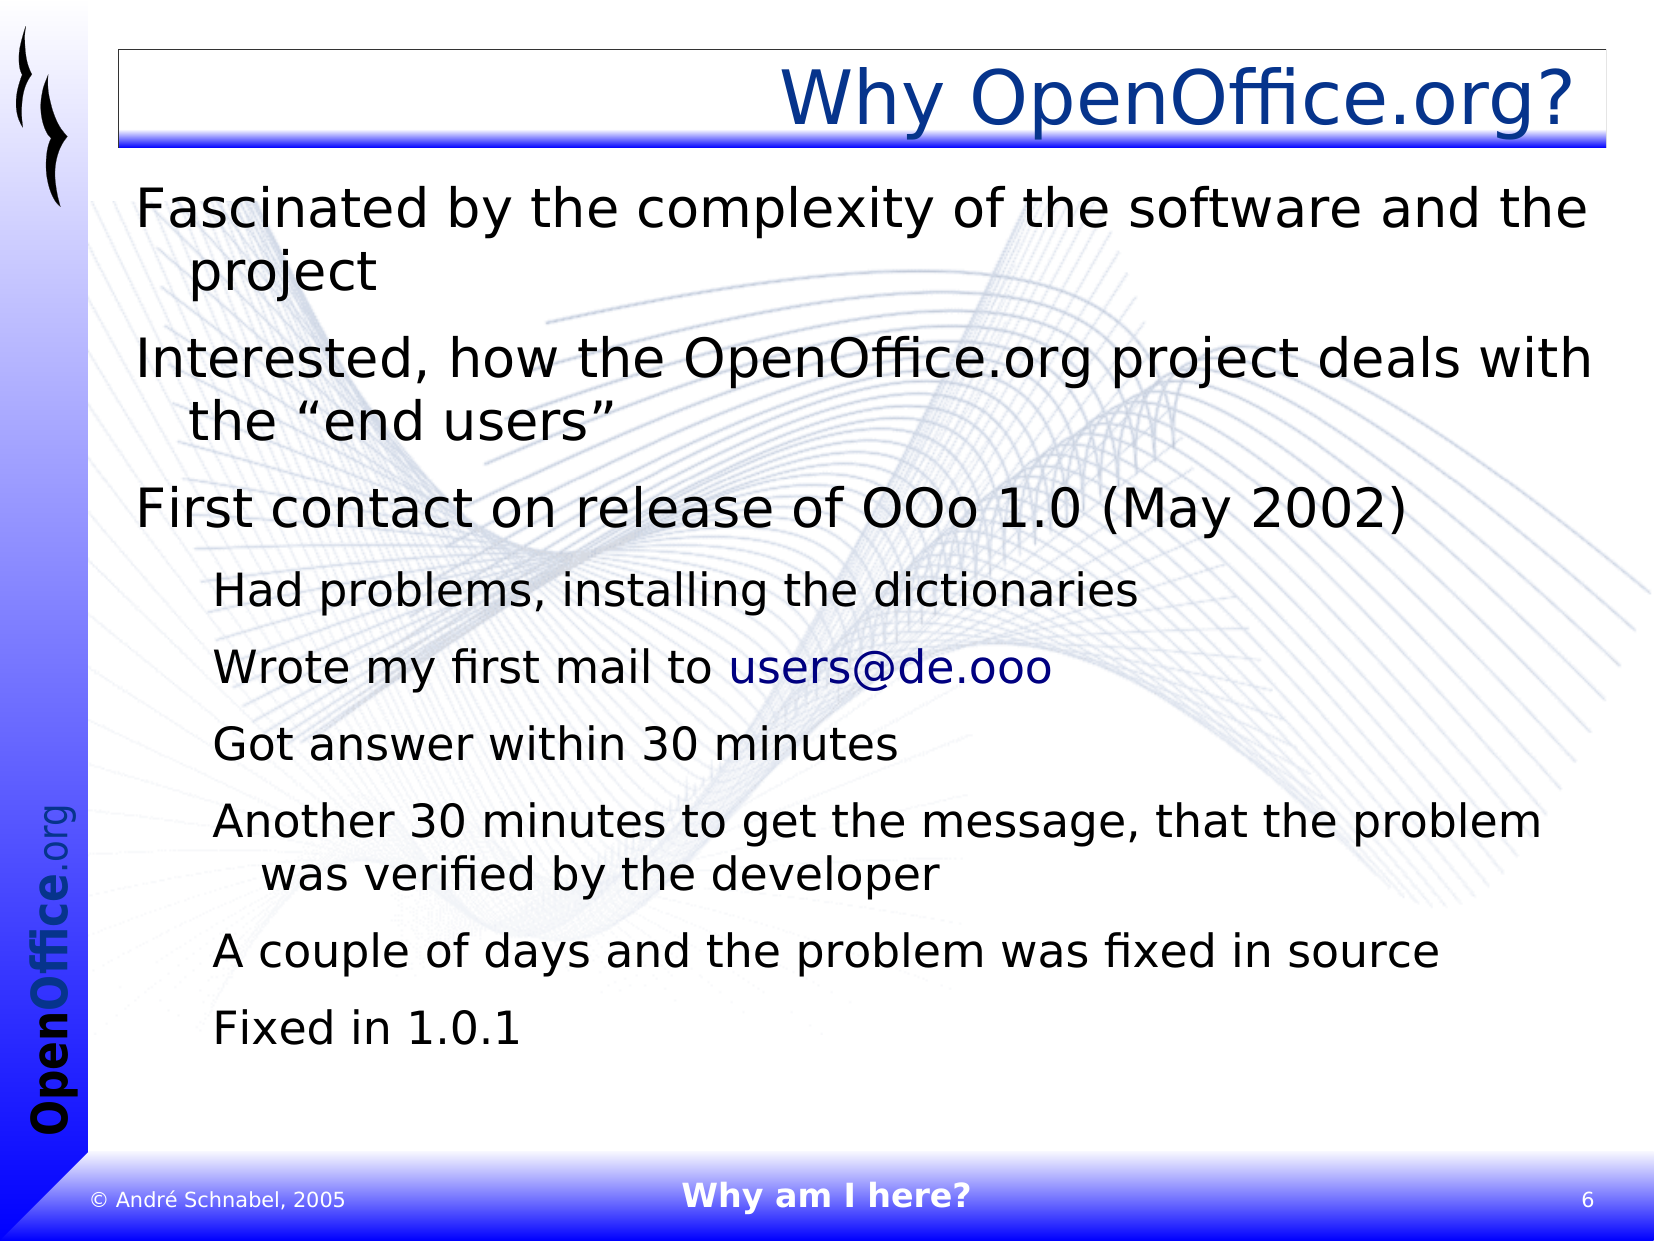

# Why OpenOffice.org?
Fascinated by the complexity of the software and the project
Interested, how the OpenOffice.org project deals with the “end users”
First contact on release of OOo 1.0 (May 2002)
Had problems, installing the dictionaries
Wrote my first mail to users@de.ooo
Got answer within 30 minutes
Another 30 minutes to get the message, that the problem was verified by the developer
A couple of days and the problem was fixed in source
Fixed in 1.0.1